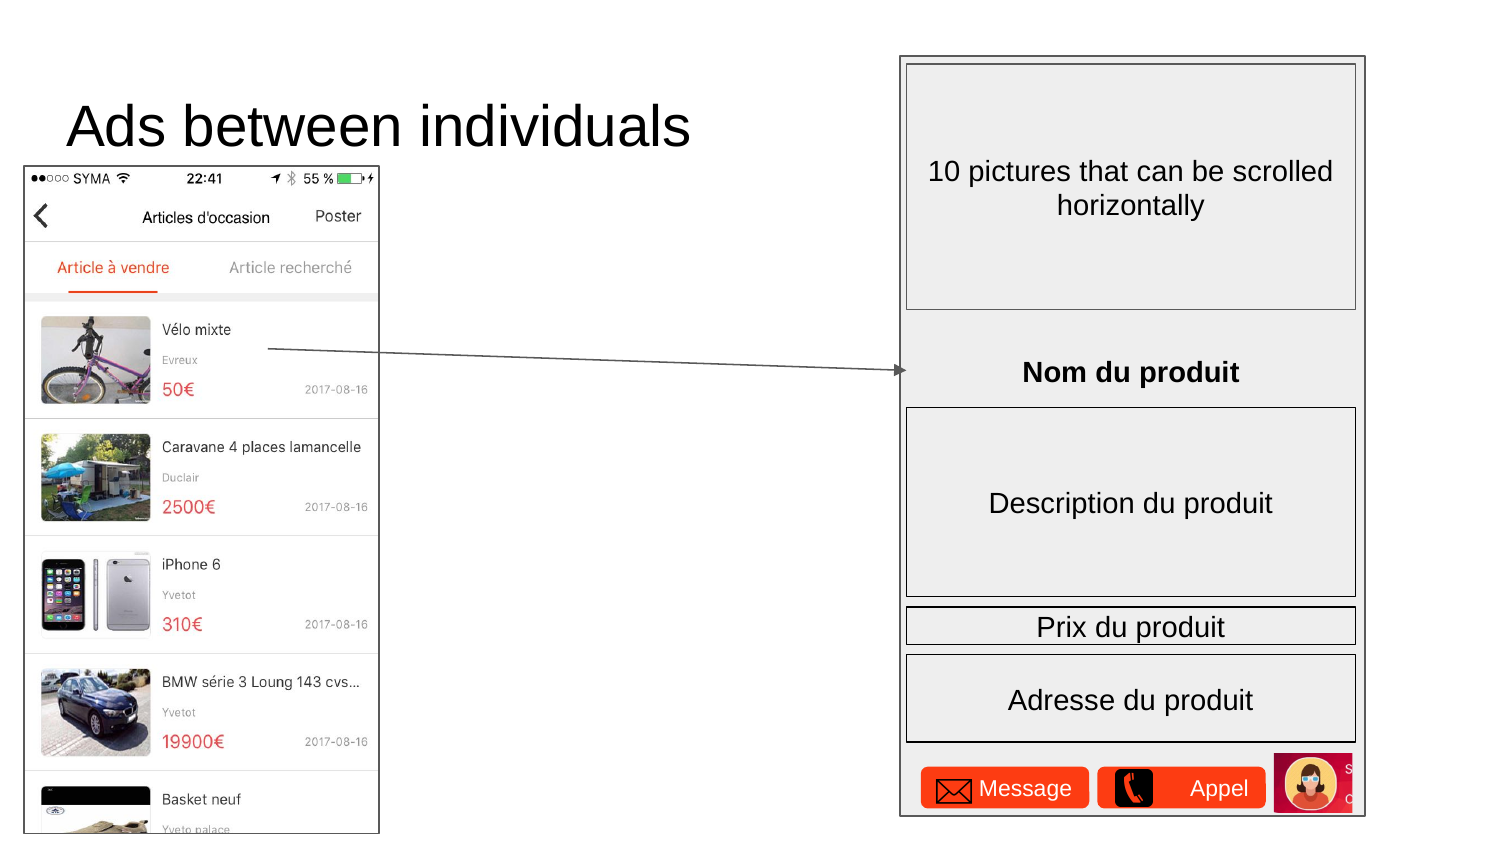

10 pictures that can be scrolled horizontally
# Ads between individuals
Nom du produit
Description du produit
Prix du produit
Adresse du produit
Message
Appel